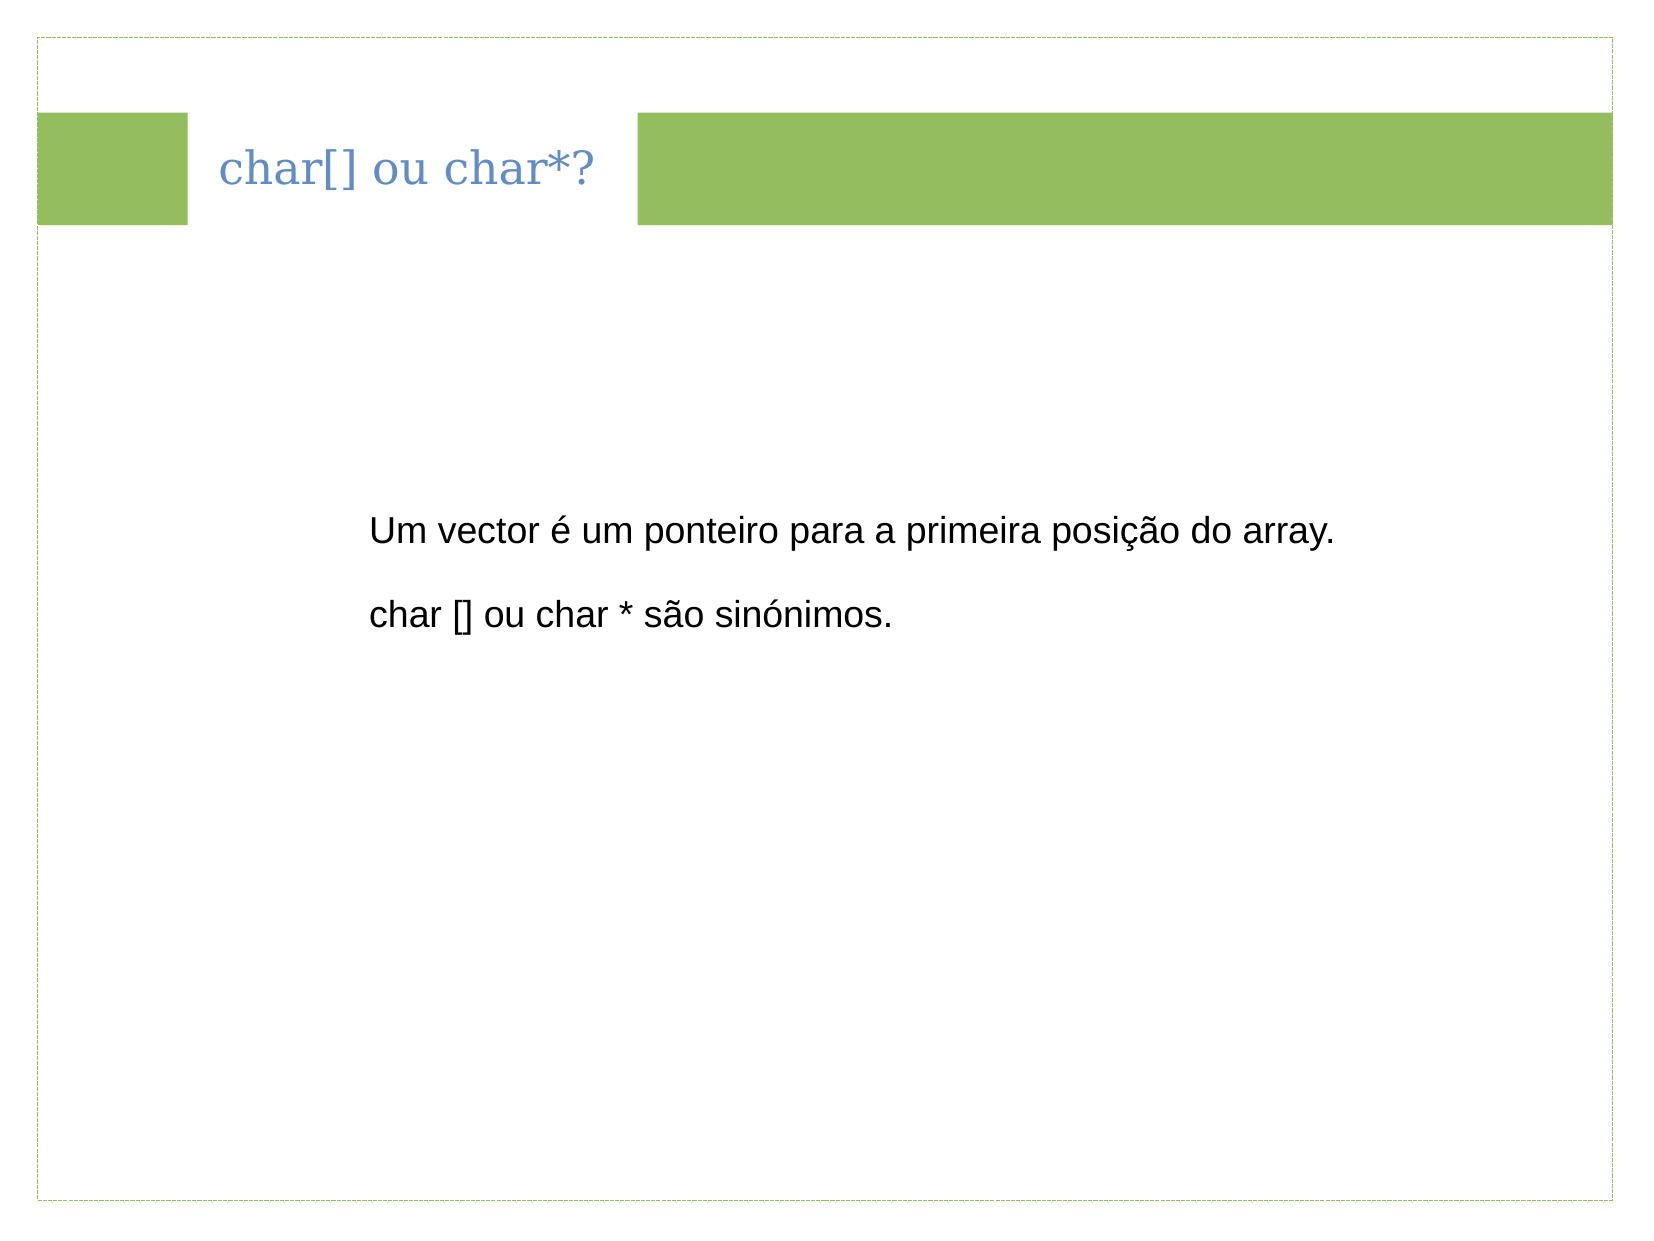

char[] ou char*?
Um vector é um ponteiro para a primeira posição do array.
char [] ou char * são sinónimos.